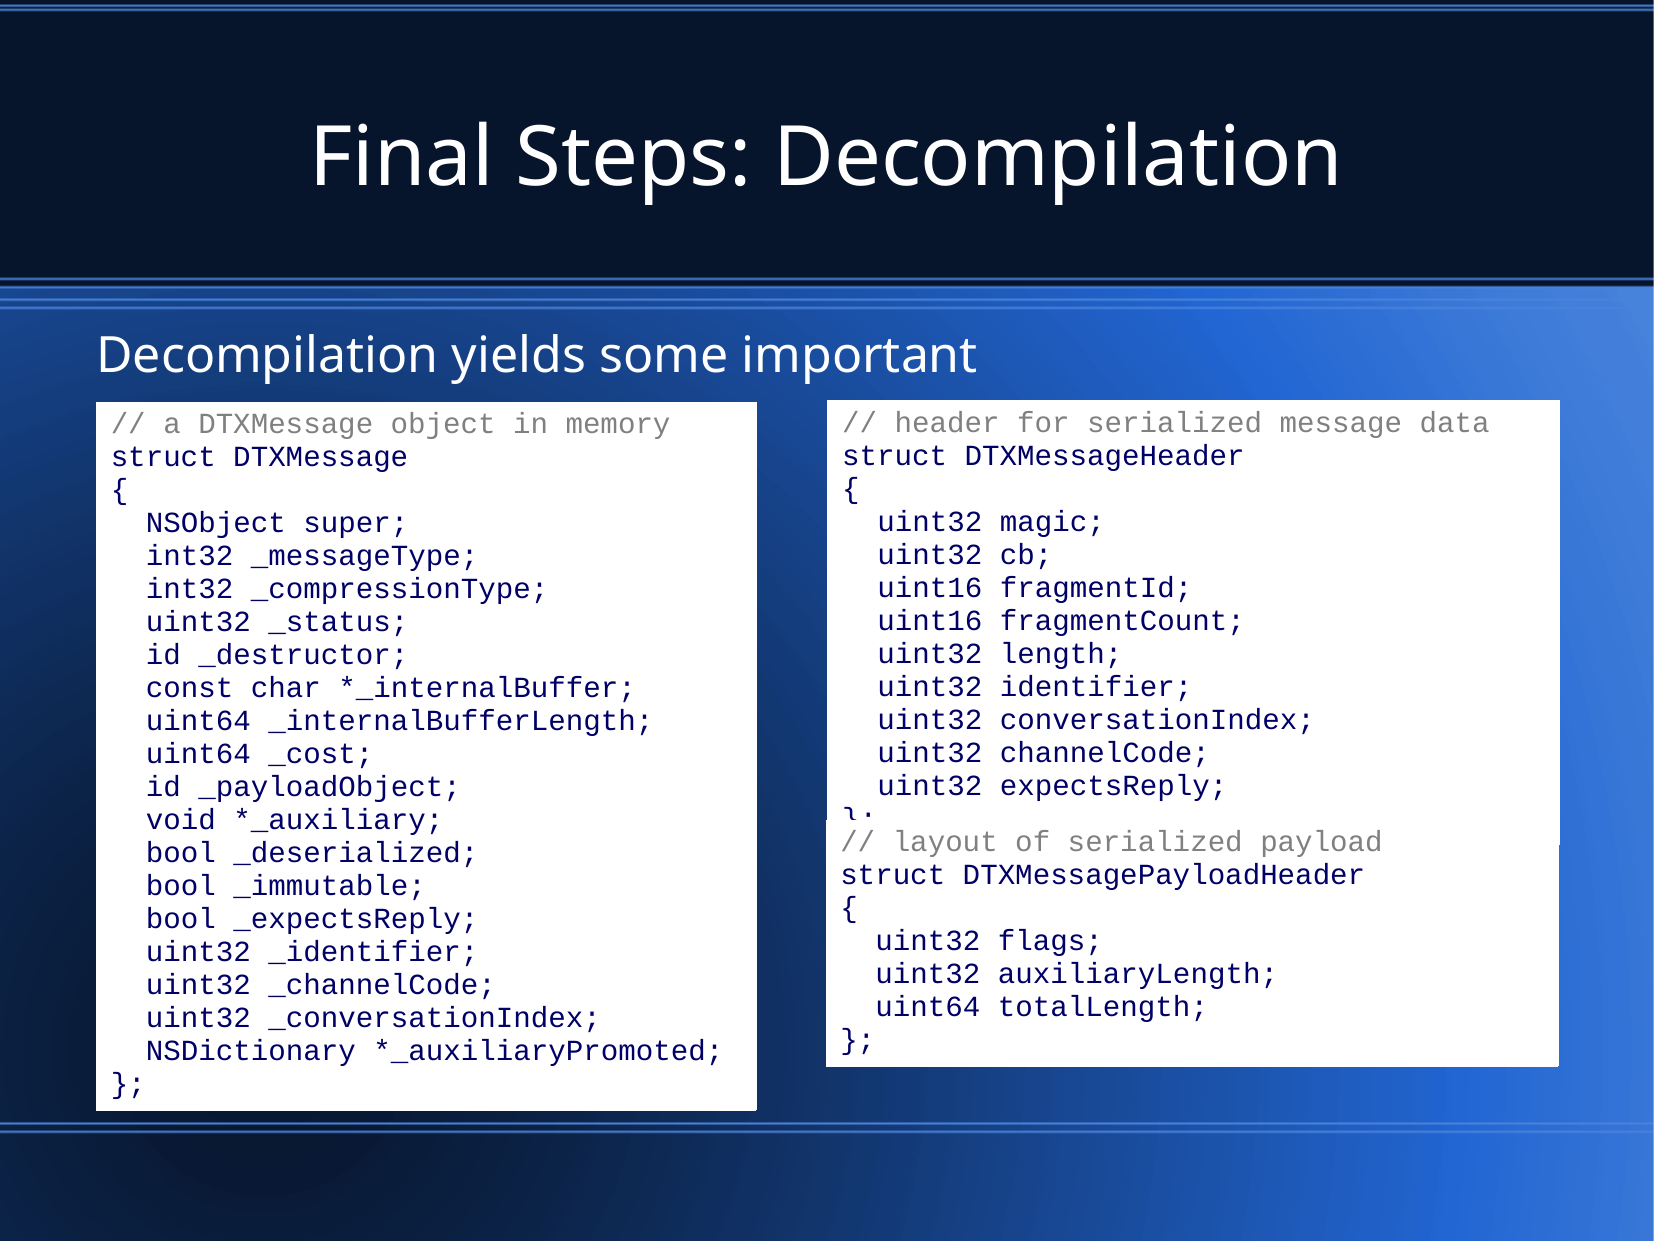

# Final Steps: Decompilation
Decompilation yields some important structures:
| // header for serialized message data struct DTXMessageHeader { uint32 magic; uint32 cb; uint16 fragmentId; uint16 fragmentCount; uint32 length; uint32 identifier; uint32 conversationIndex; uint32 channelCode; uint32 expectsReply; }; |
| --- |
| // a DTXMessage object in memory struct DTXMessage { NSObject super; int32 \_messageType; int32 \_compressionType; uint32 \_status; id \_destructor; const char \*\_internalBuffer; uint64 \_internalBufferLength; uint64 \_cost; id \_payloadObject; void \*\_auxiliary; bool \_deserialized; bool \_immutable; bool \_expectsReply; uint32 \_identifier; uint32 \_channelCode; uint32 \_conversationIndex; NSDictionary \*\_auxiliaryPromoted; }; |
| --- |
| // layout of serialized payload struct DTXMessagePayloadHeader { uint32 flags; uint32 auxiliaryLength; uint64 totalLength; }; |
| --- |